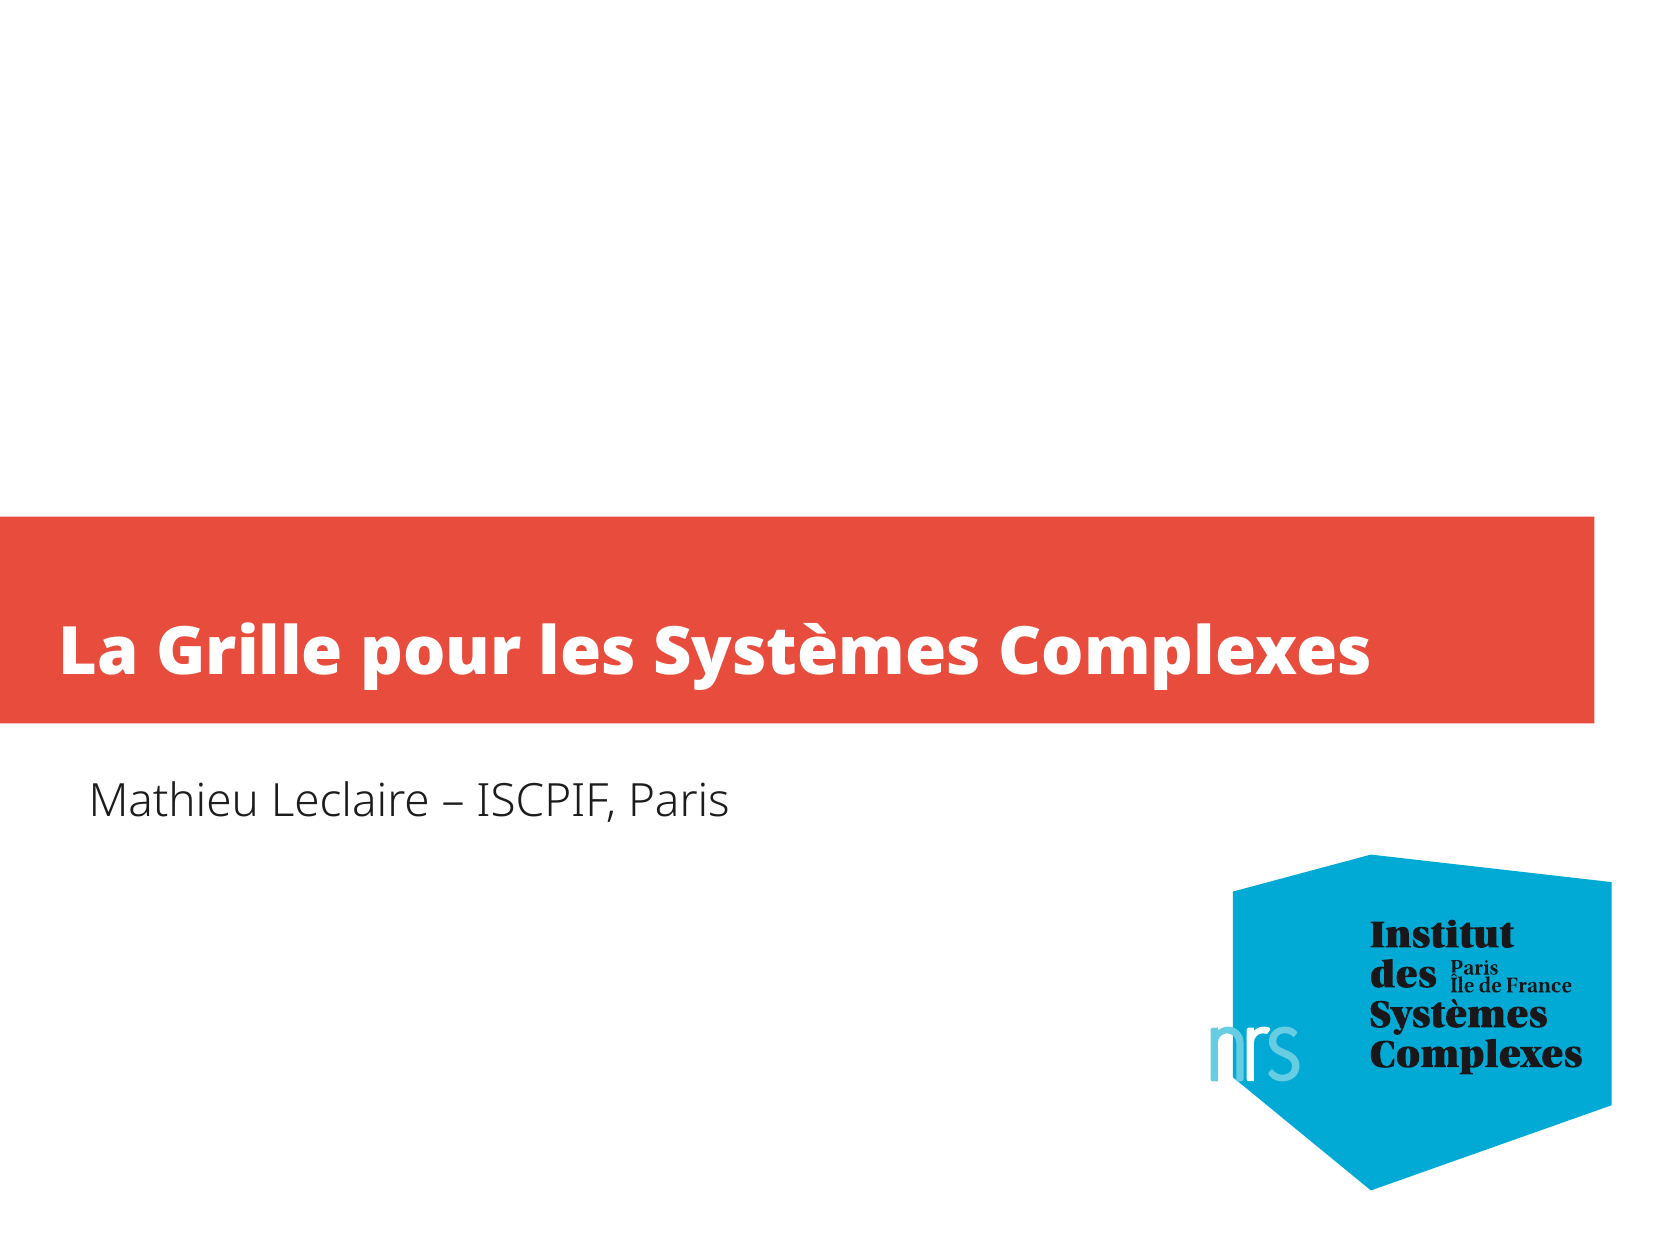

# La Grille pour les Systèmes Complexes
Mathieu Leclaire – ISCPIF, Paris